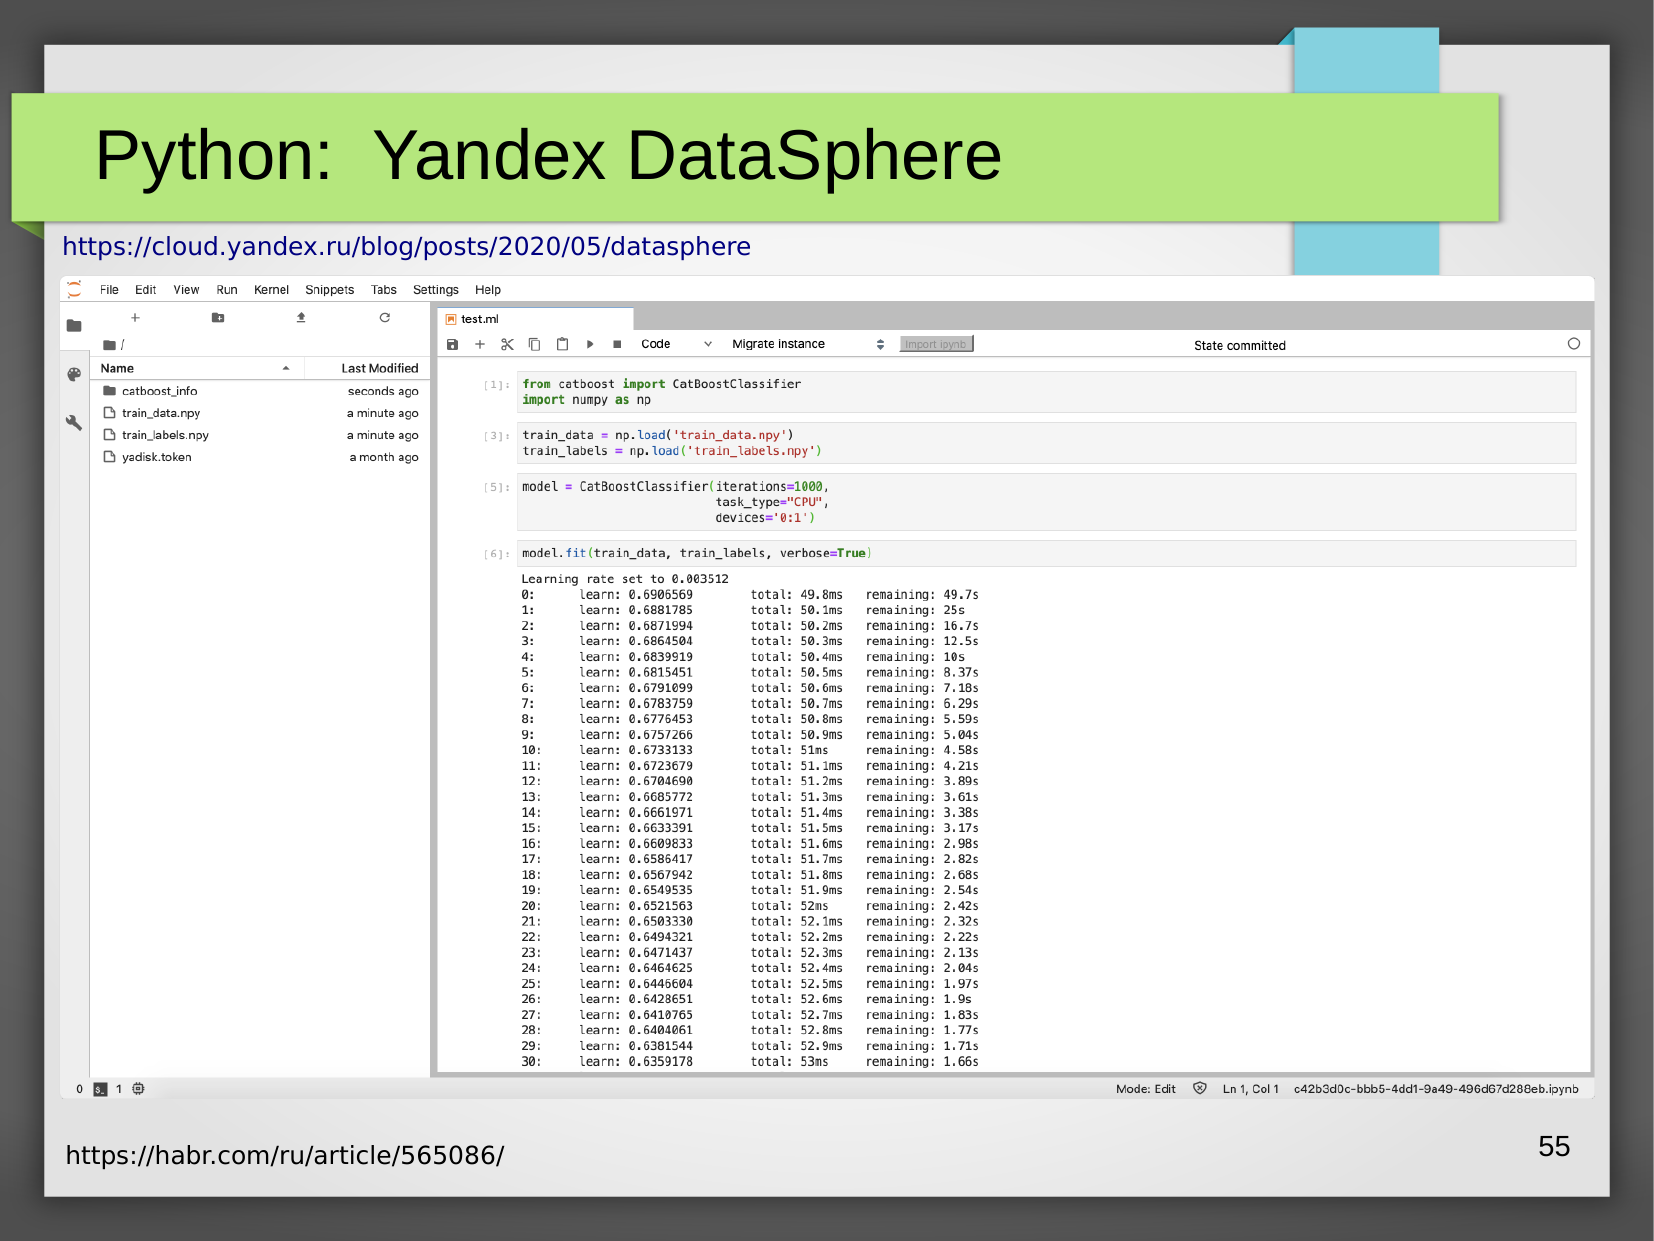

# Python: Yandex DataSphere
https://cloud.yandex.ru/blog/posts/2020/05/datasphere
55
https://habr.com/ru/article/565086/